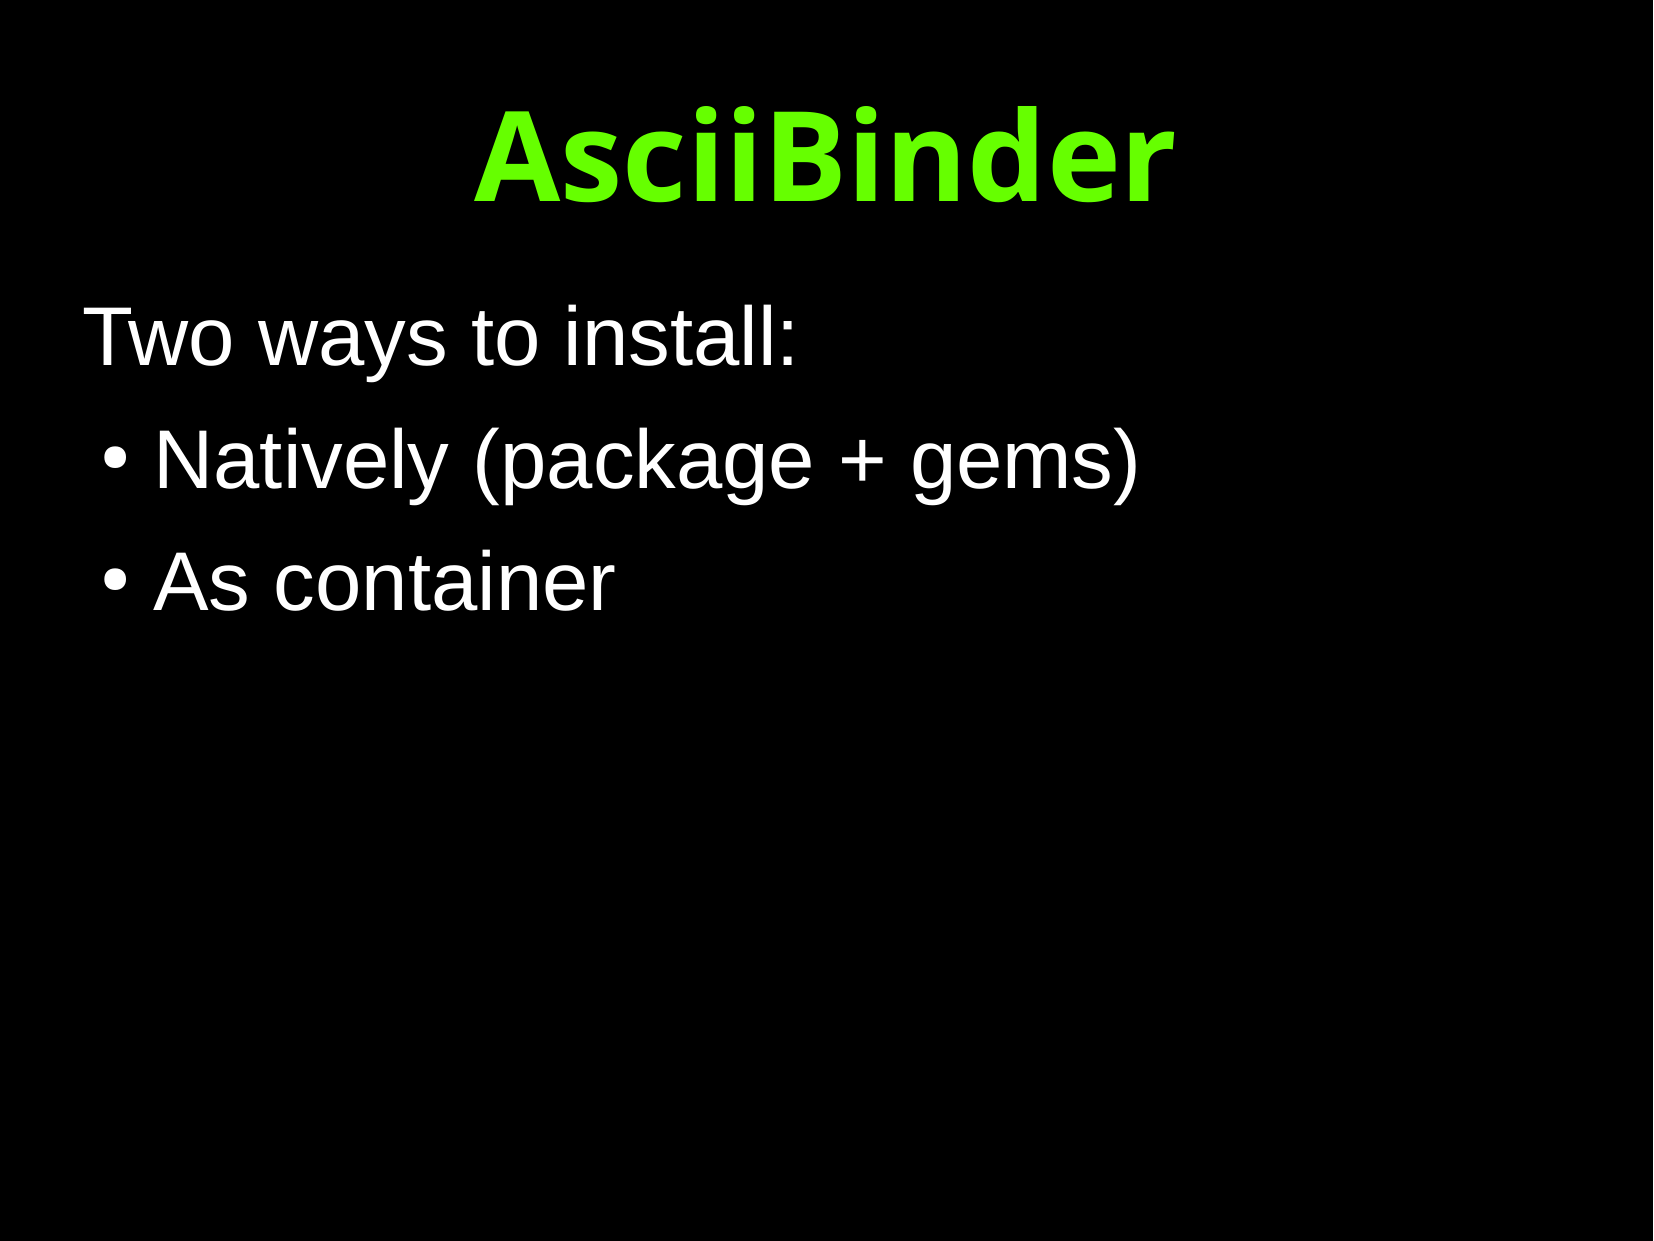

# AsciiBinder
Two ways to install:
Natively (package + gems)
As container